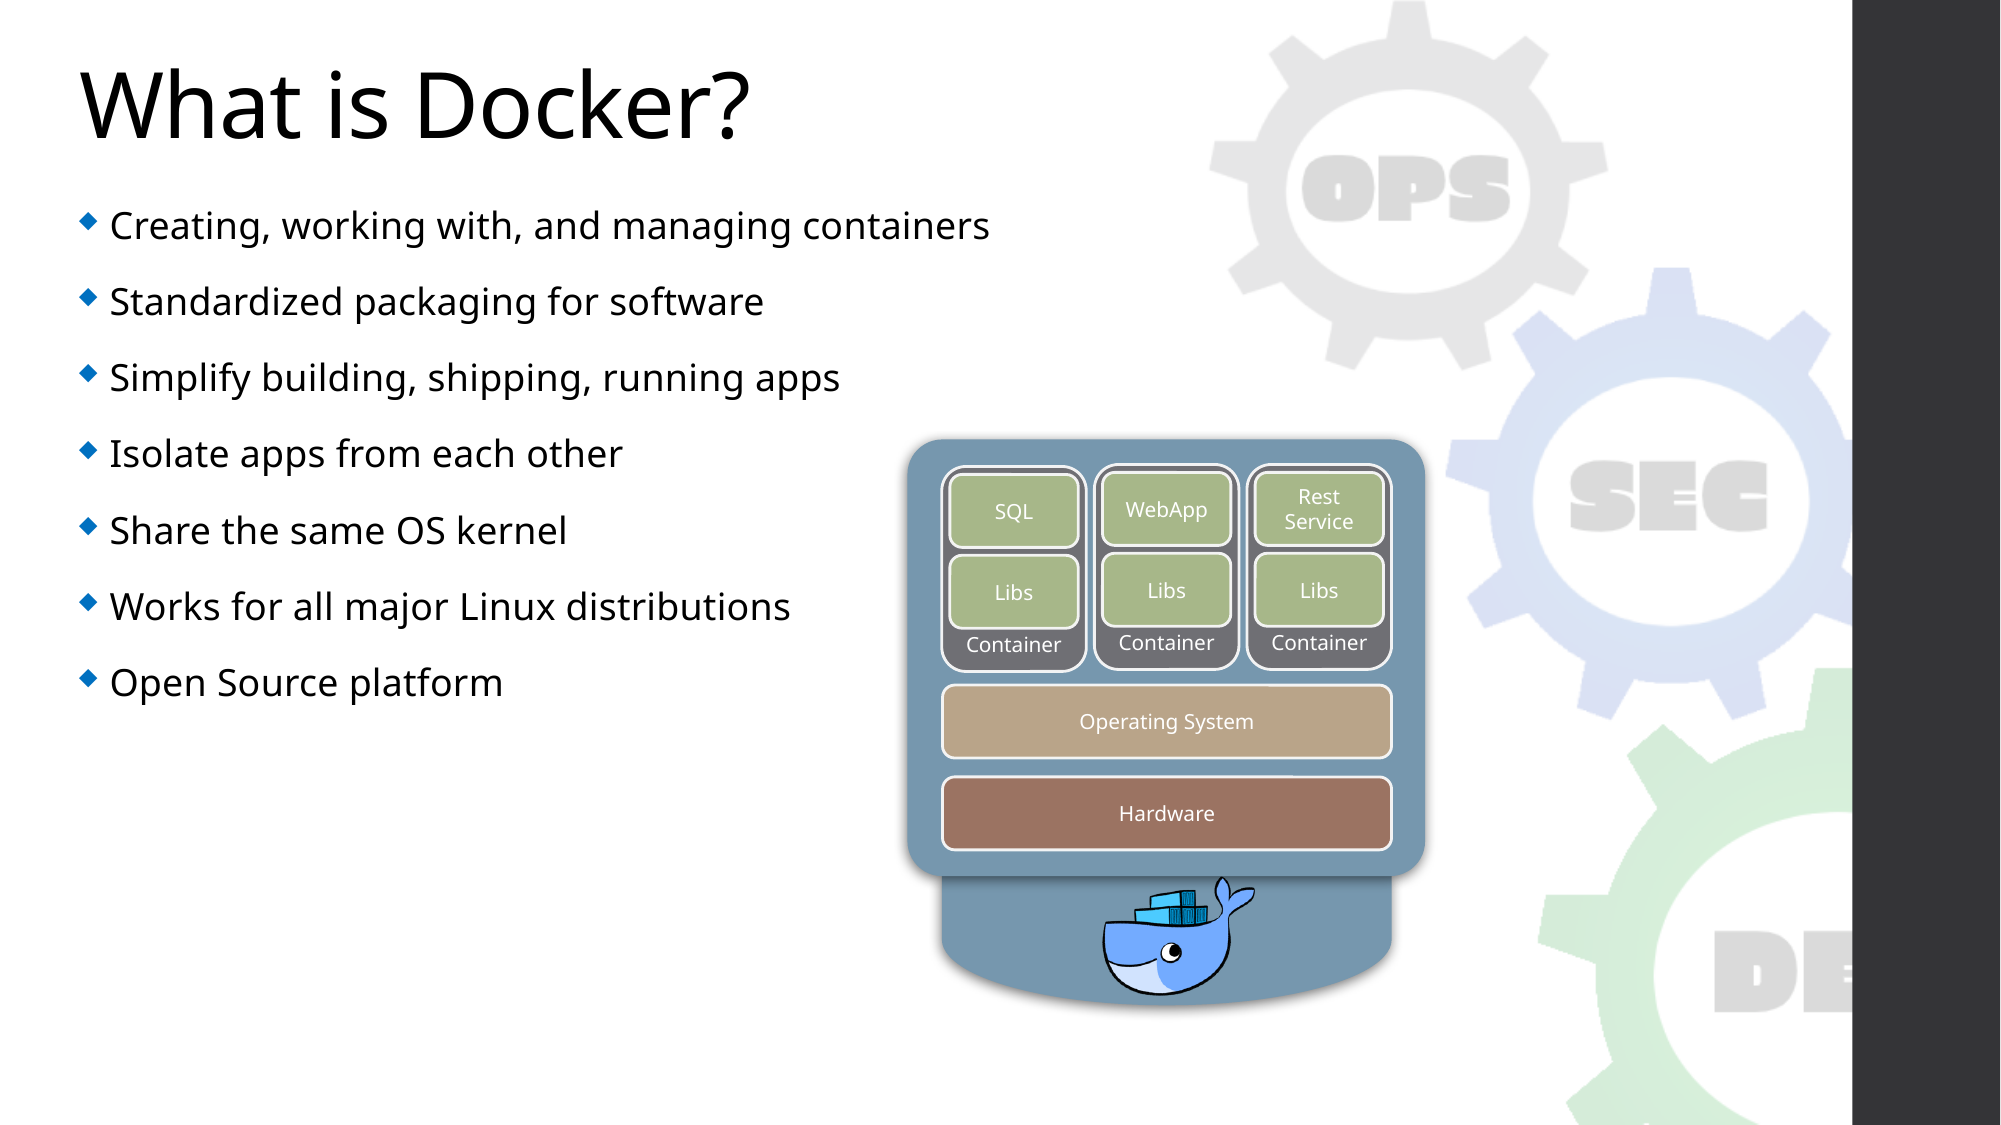

# What is Docker?
Creating, working with, and managing containers
Standardized packaging for software
Simplify building, shipping, running apps
Isolate apps from each other
Share the same OS kernel
Works for all major Linux distributions
Open Source platform
Container
Container
Container
WebApp
Rest Service
SQL
Libs
Libs
Libs
Operating System
Hardware